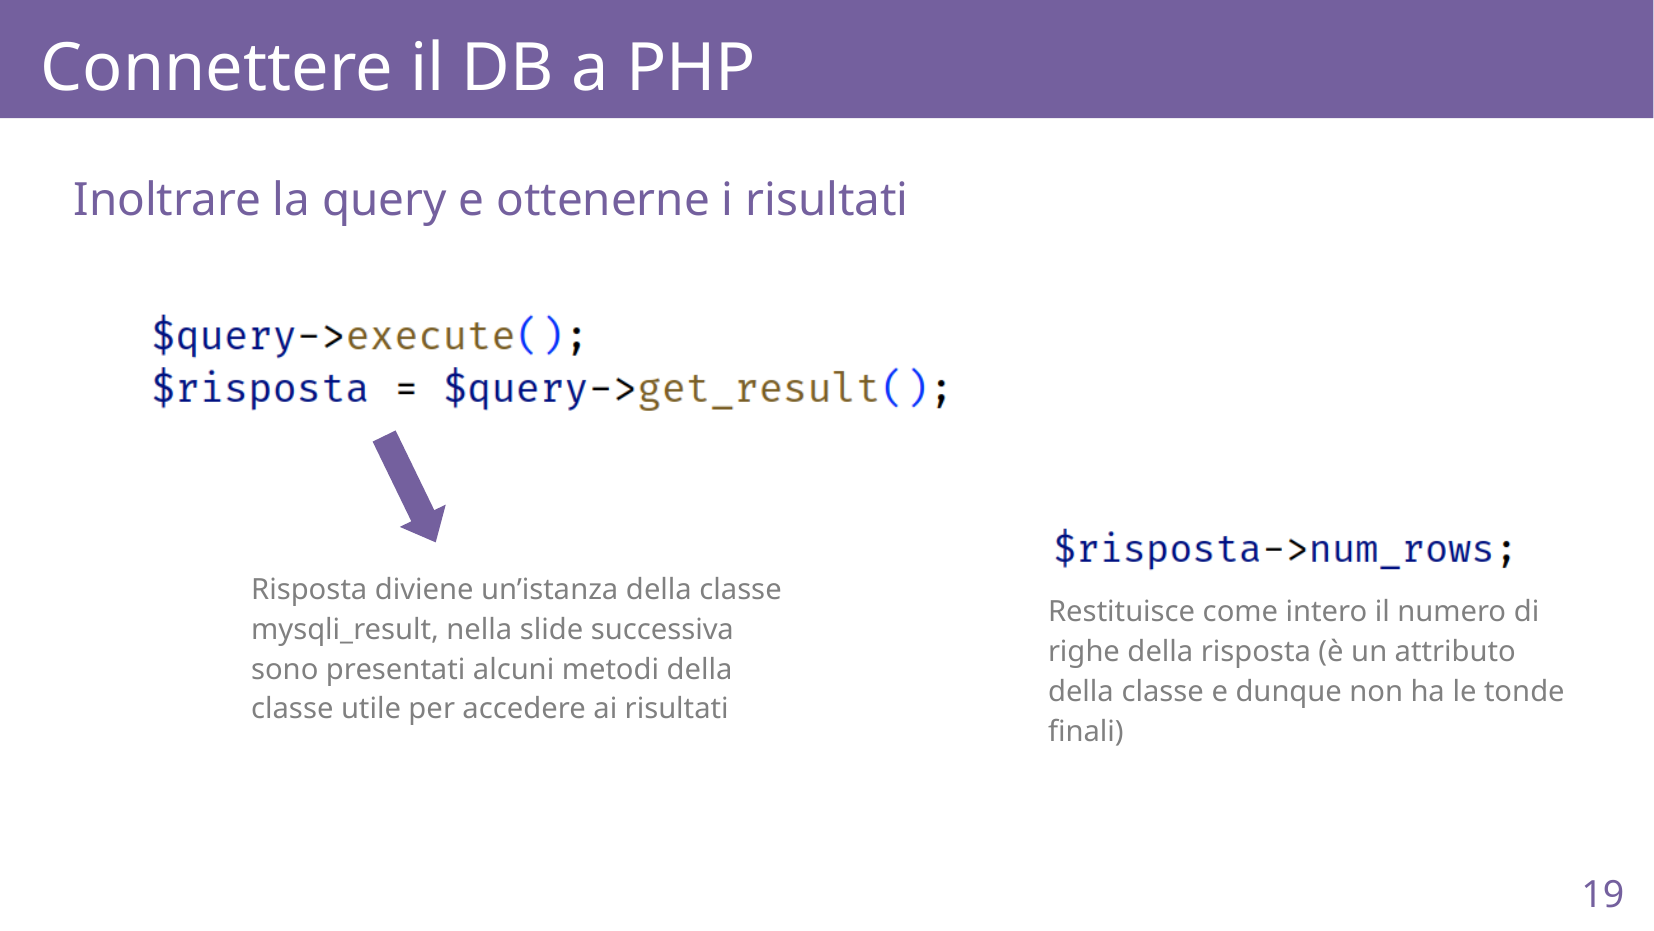

Connettere il DB a PHP
Inoltrare la query e ottenerne i risultati
Risposta diviene un’istanza della classe mysqli_result, nella slide successiva sono presentati alcuni metodi della classe utile per accedere ai risultati
Restituisce come intero il numero di righe della risposta (è un attributo della classe e dunque non ha le tonde finali)